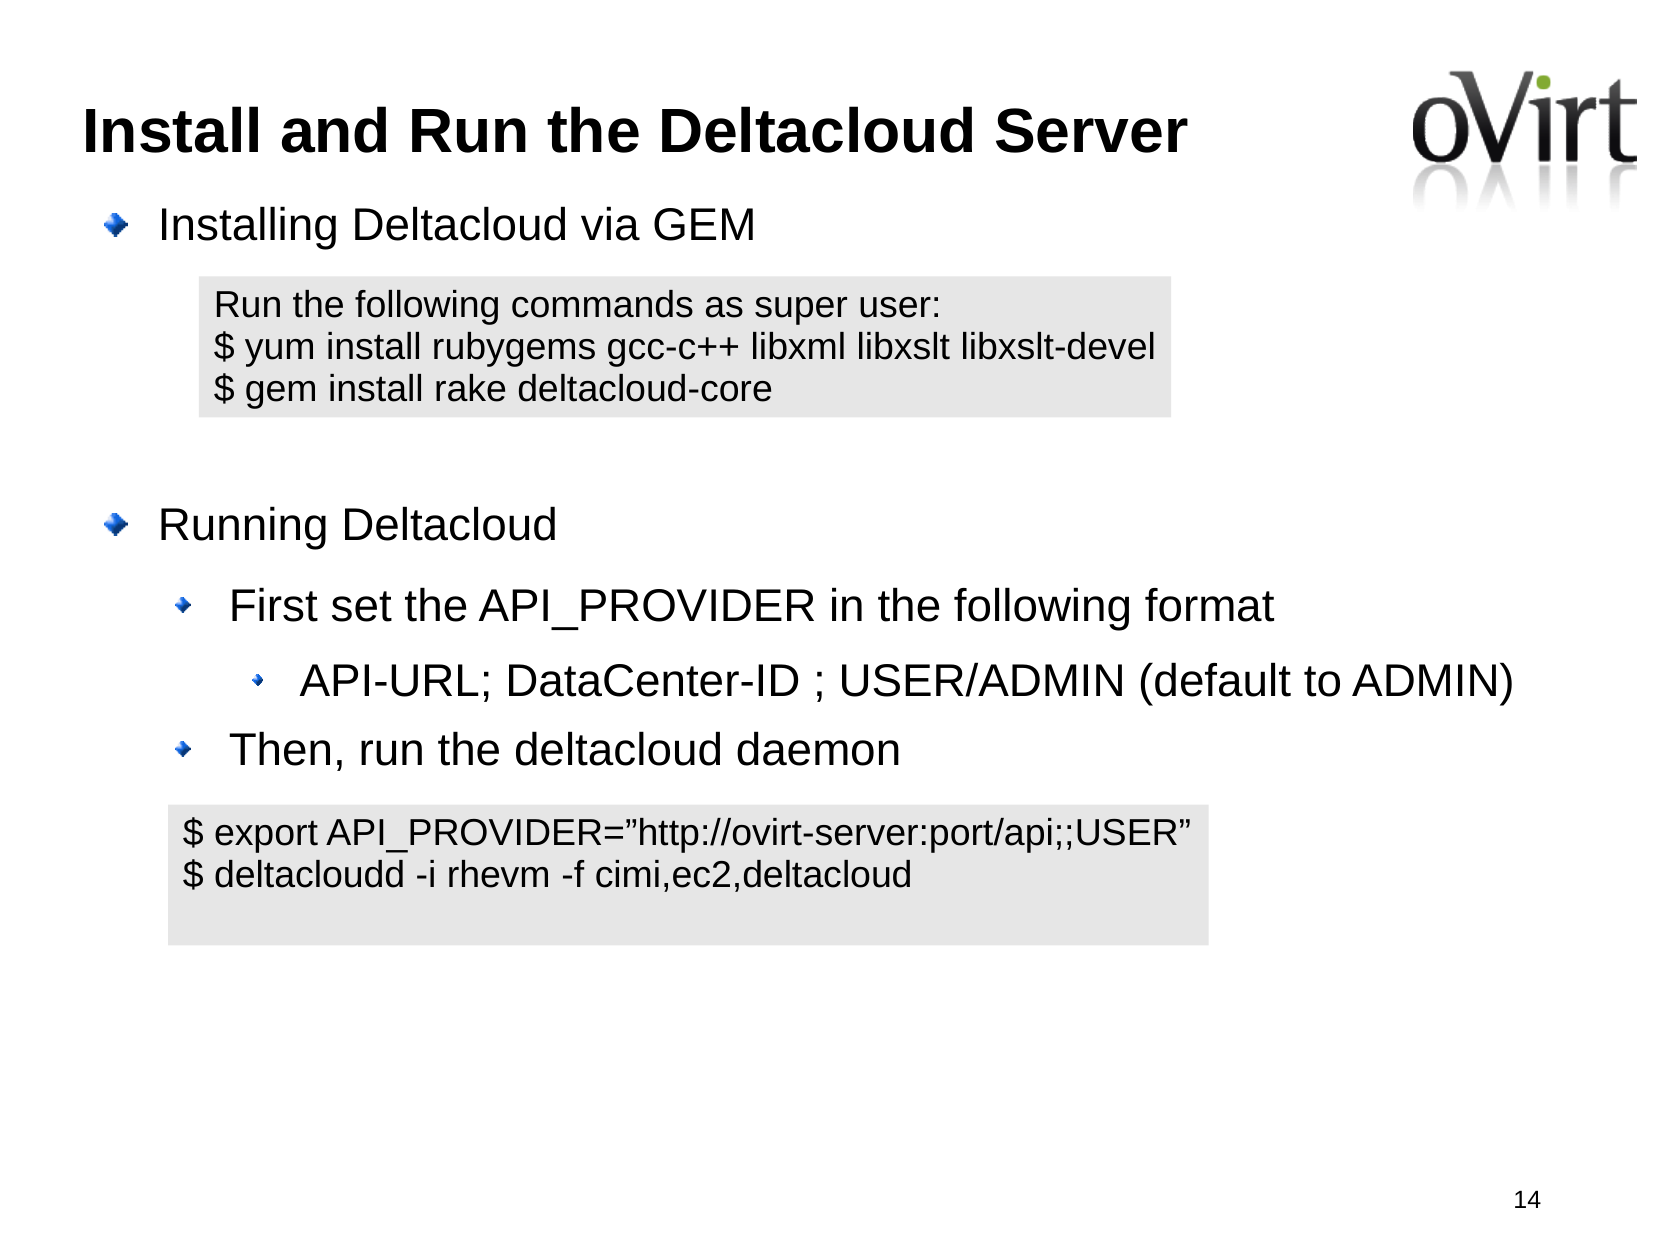

# Install and Run the Deltacloud Server
Installing Deltacloud via GEM
Running Deltacloud
First set the API_PROVIDER in the following format
API-URL; DataCenter-ID ; USER/ADMIN (default to ADMIN)
Then, run the deltacloud daemon
Run the following commands as super user:
$ yum install rubygems gcc-c++ libxml libxslt libxslt-devel
$ gem install rake deltacloud-core
$ export API_PROVIDER=”http://ovirt-server:port/api;;USER”
$ deltacloudd -i rhevm -f cimi,ec2,deltacloud